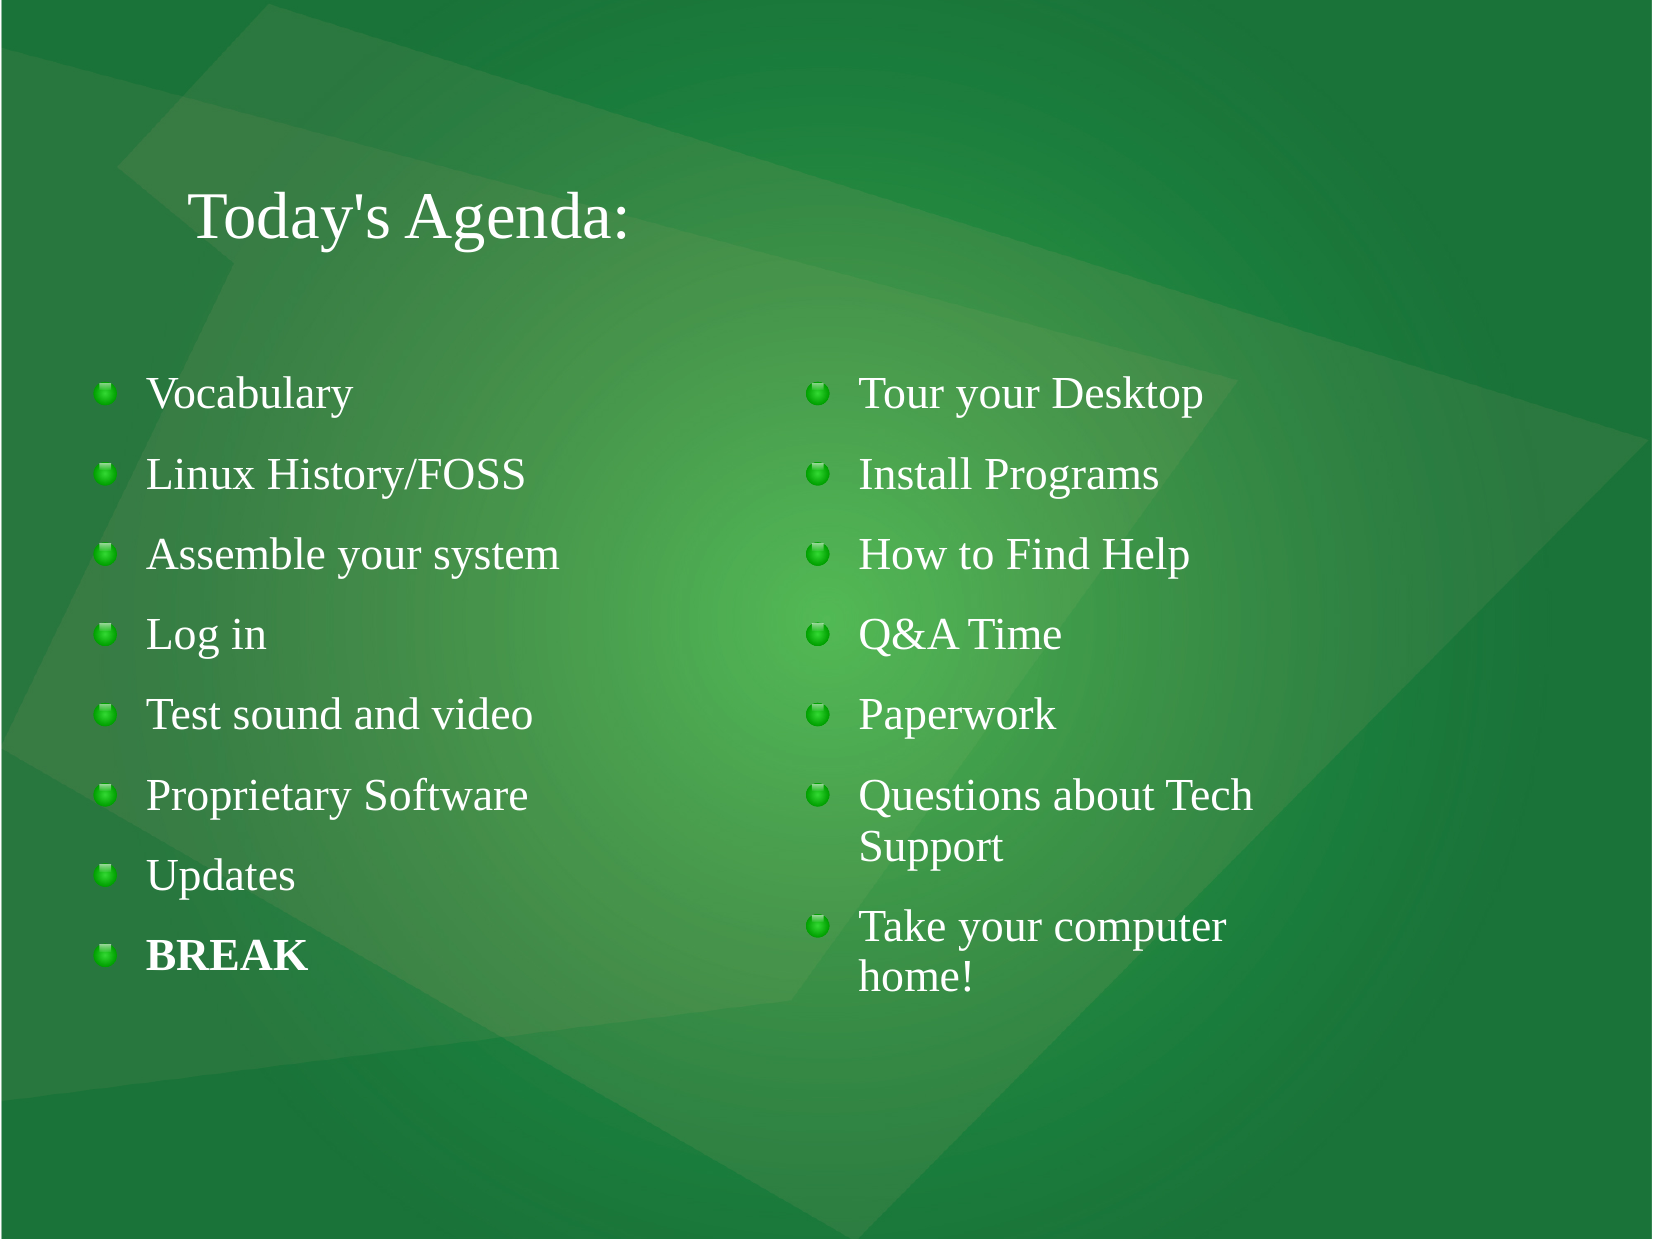

# Today's Agenda:
Vocabulary
Linux History/FOSS
Assemble your system
Log in
Test sound and video
Proprietary Software
Updates
BREAK
Tour your Desktop
Install Programs
How to Find Help
Q&A Time
Paperwork
Questions about Tech Support
Take your computer home!